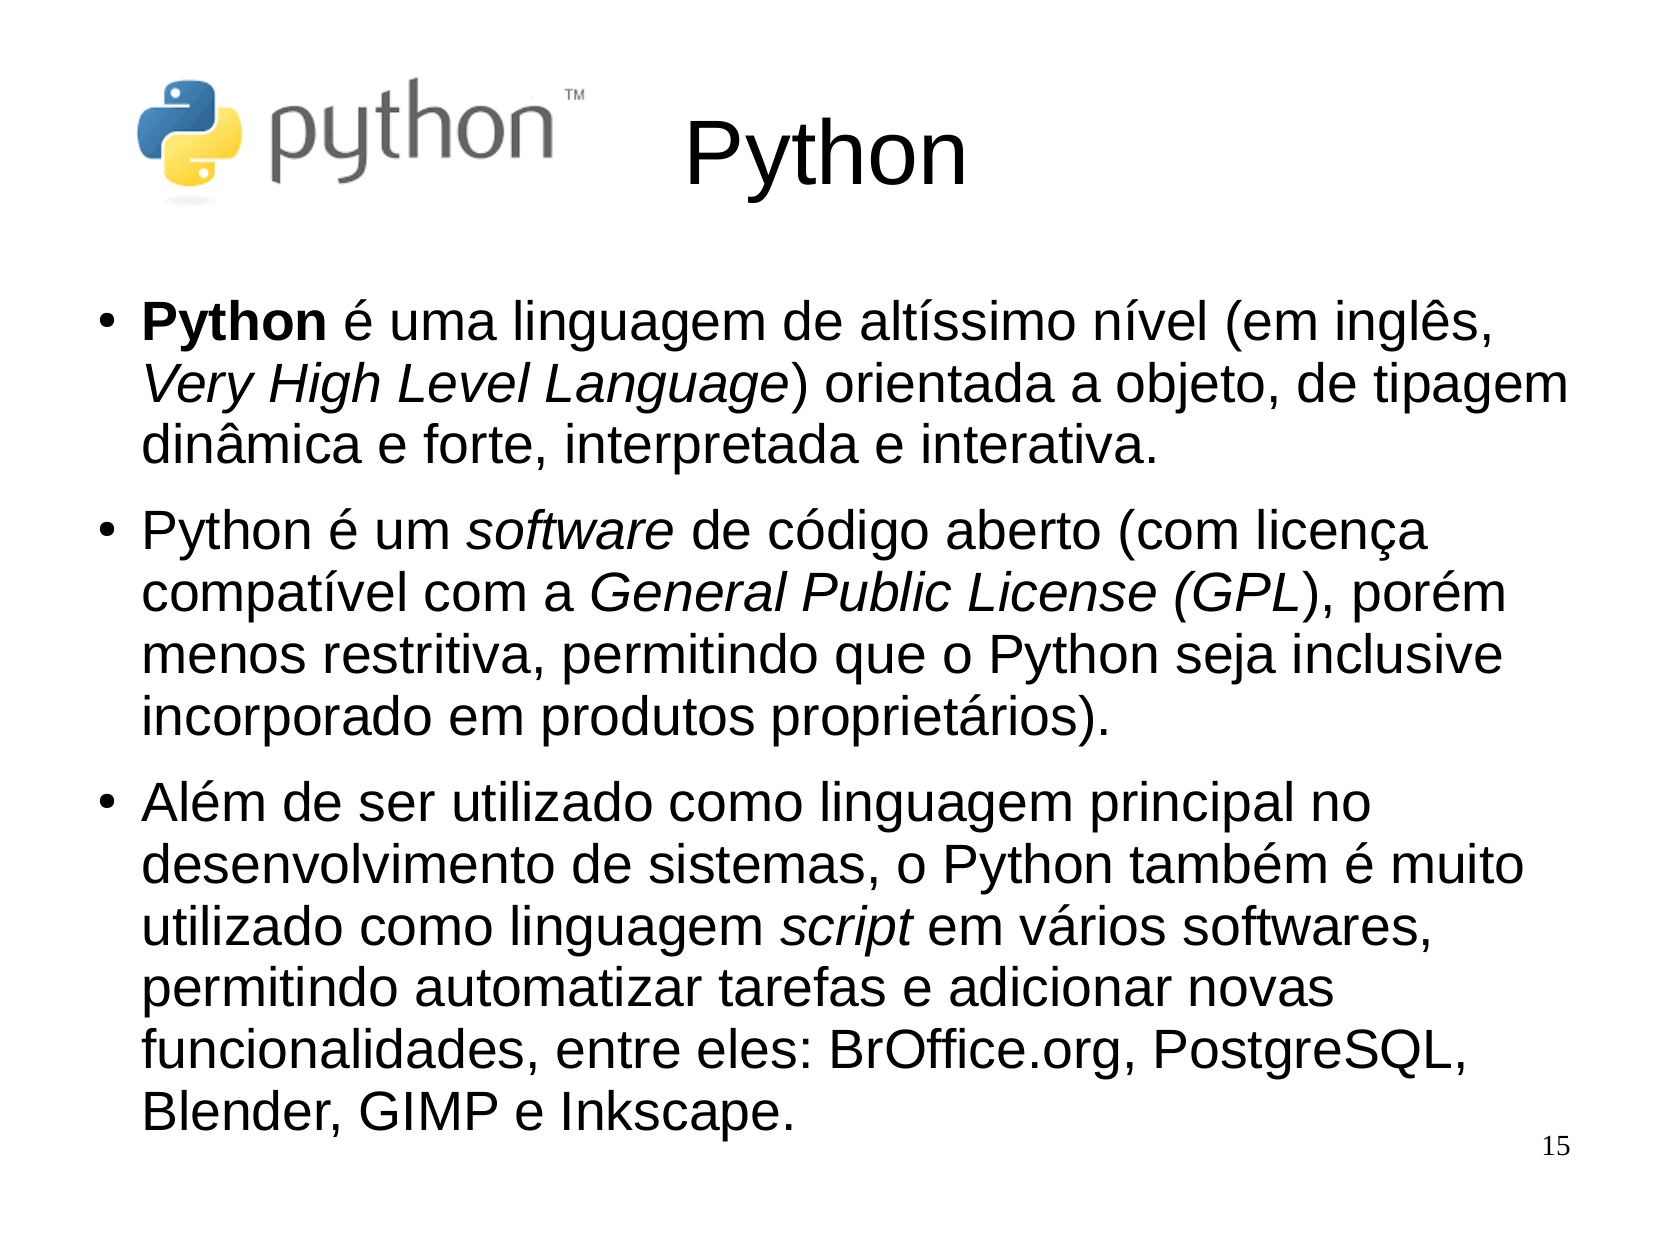

# Python
Python é uma linguagem de altíssimo nível (em inglês, Very High Level Language) orientada a objeto, de tipagem dinâmica e forte, interpretada e interativa.
Python é um software de código aberto (com licença compatível com a General Public License (GPL), porém menos restritiva, permitindo que o Python seja inclusive incorporado em produtos proprietários).
Além de ser utilizado como linguagem principal no desenvolvimento de sistemas, o Python também é muito utilizado como linguagem script em vários softwares, permitindo automatizar tarefas e adicionar novas funcionalidades, entre eles: BrOffice.org, PostgreSQL, Blender, GIMP e Inkscape.
15